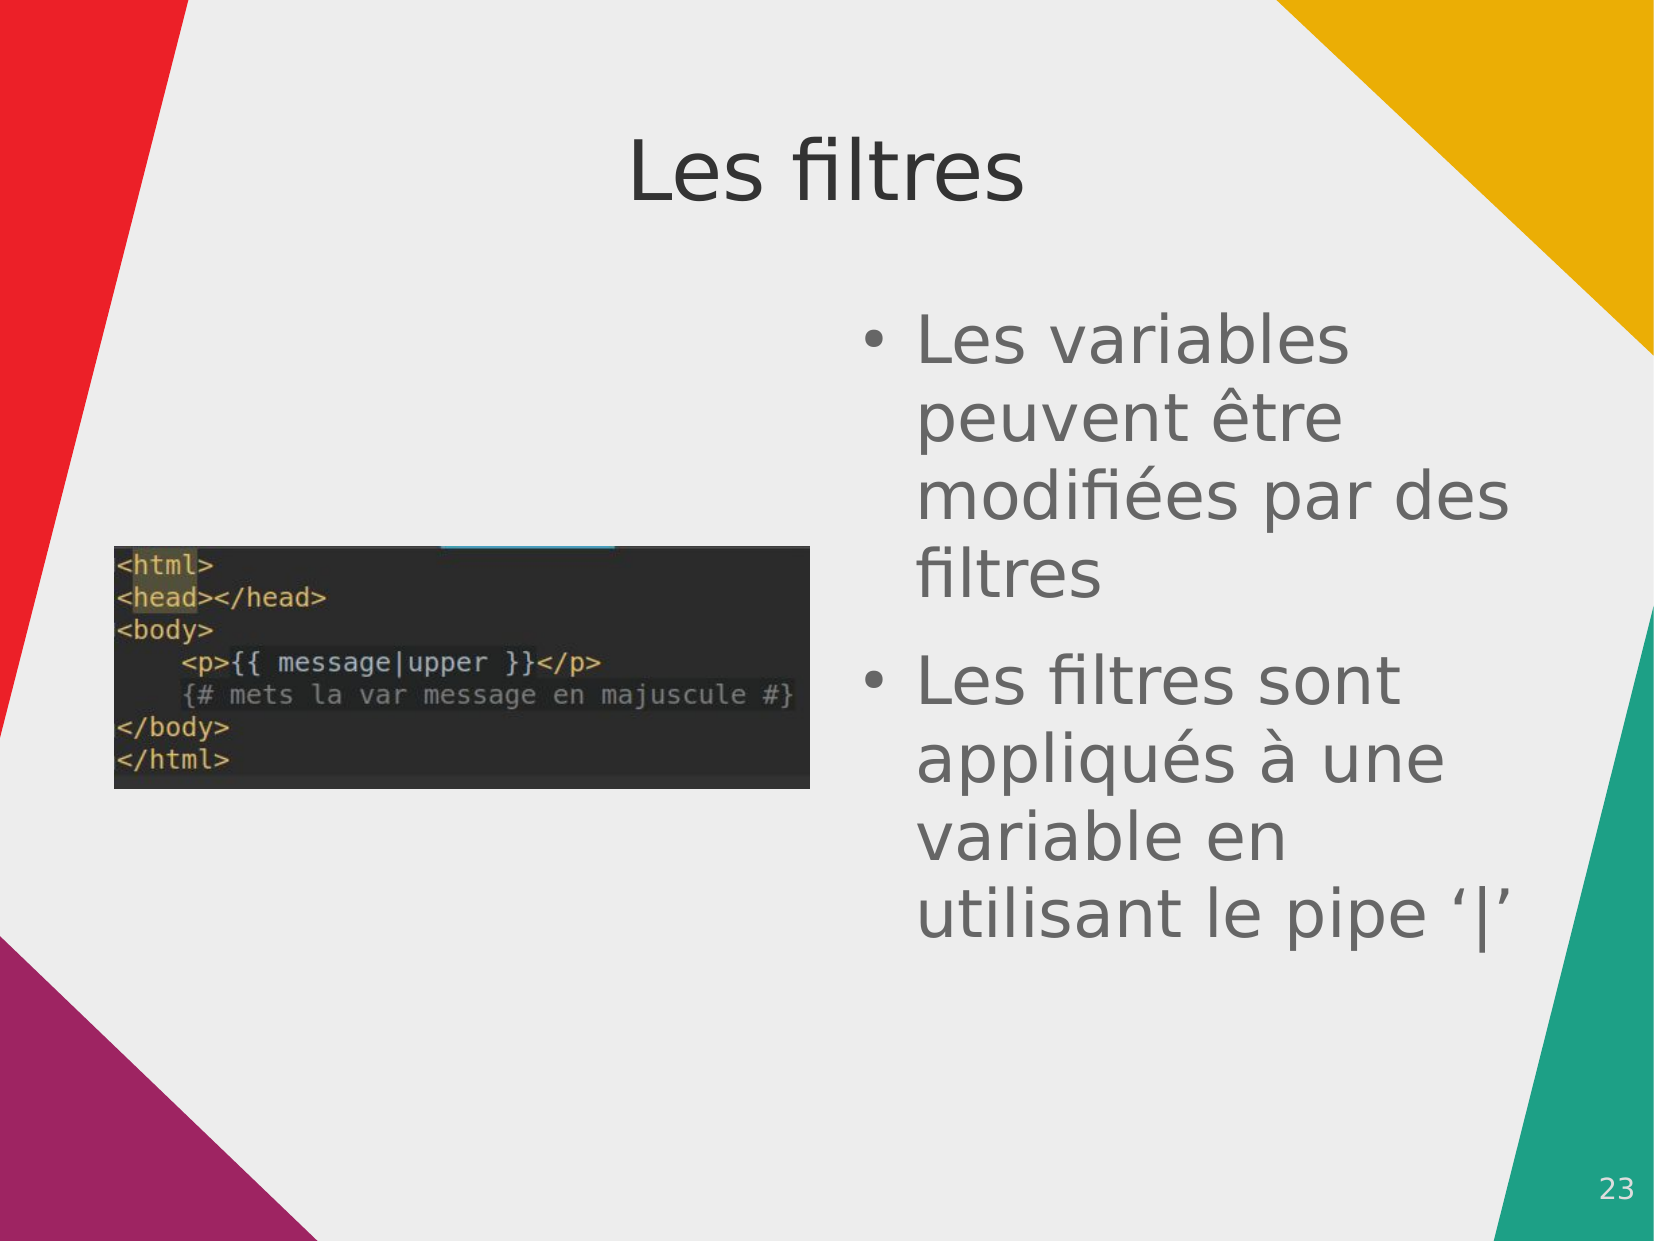

# Les filtres
Les variables peuvent être modifiées par des filtres
Les filtres sont appliqués à une variable en utilisant le pipe ‘|’
23